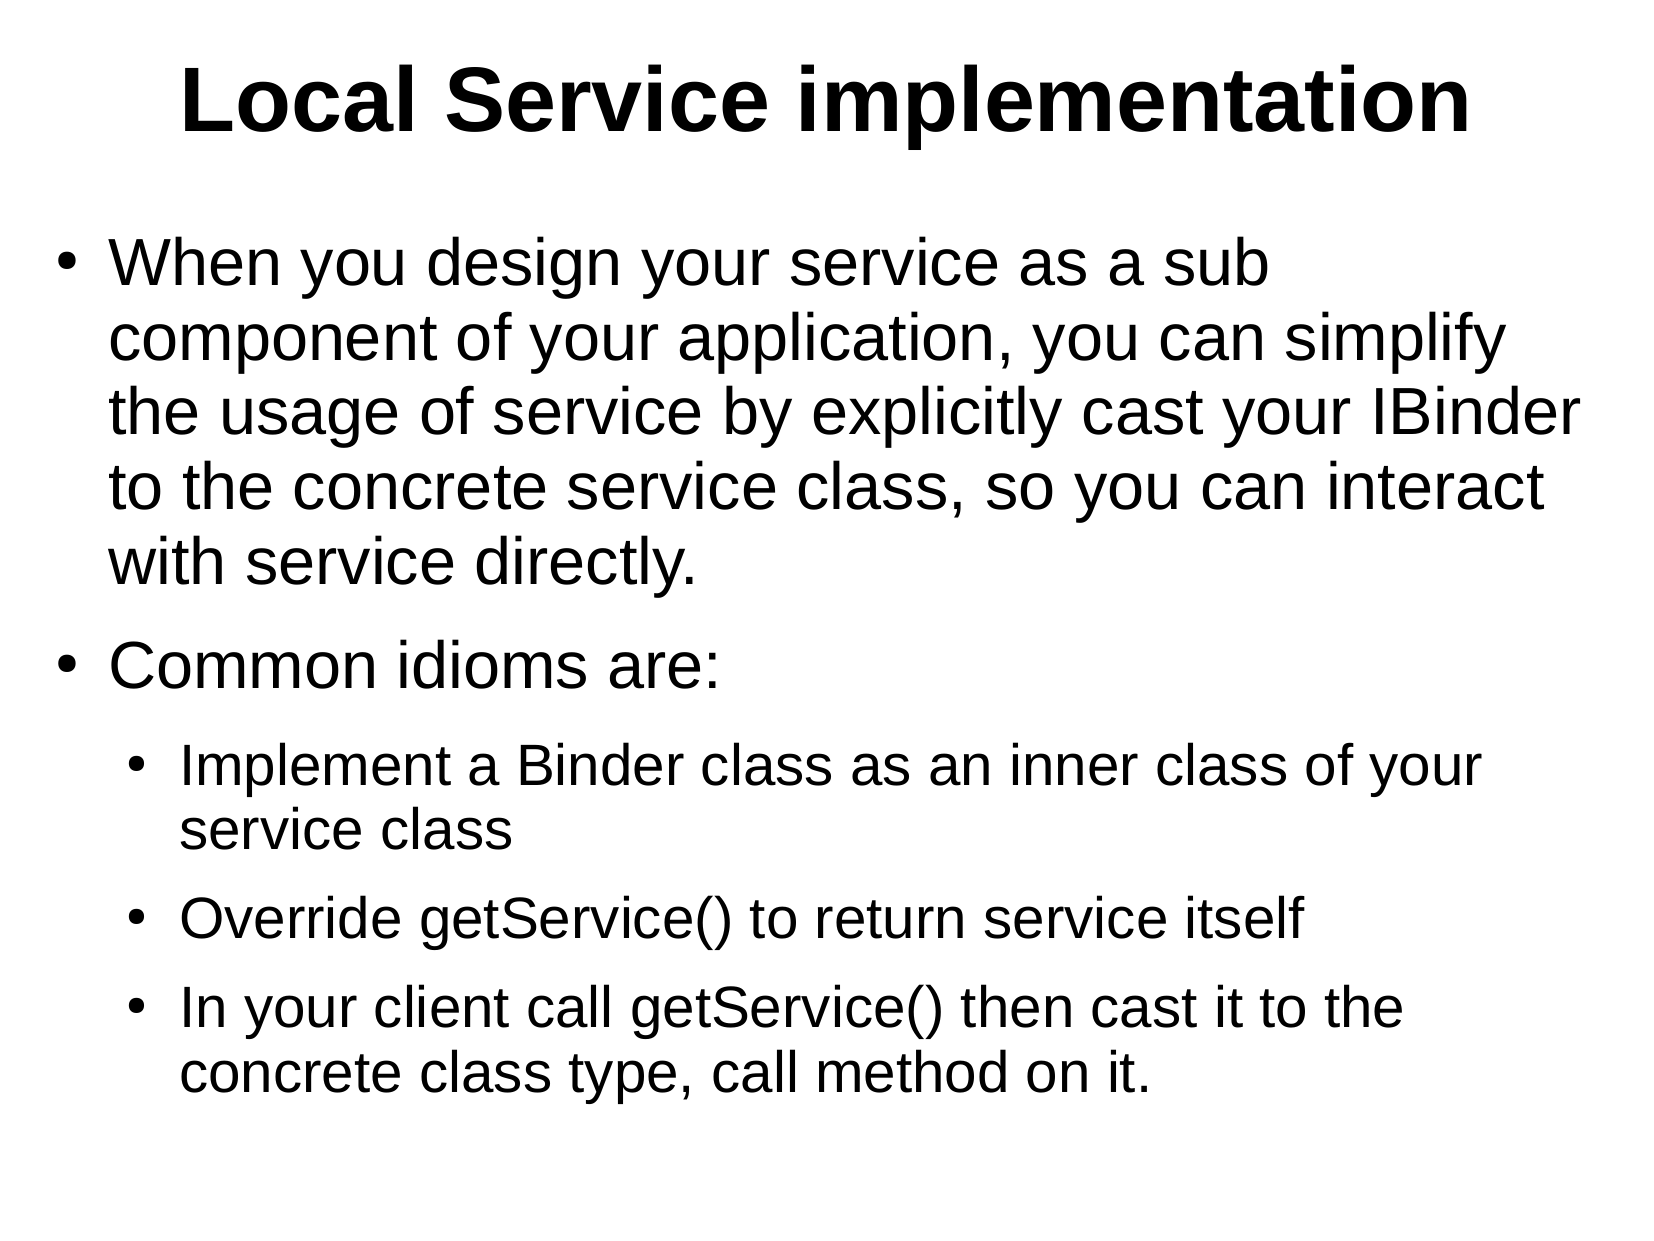

# Local Service implementation
When you design your service as a sub component of your application, you can simplify the usage of service by explicitly cast your IBinder to the concrete service class, so you can interact with service directly.
Common idioms are:
Implement a Binder class as an inner class of your service class
Override getService() to return service itself
In your client call getService() then cast it to the concrete class type, call method on it.